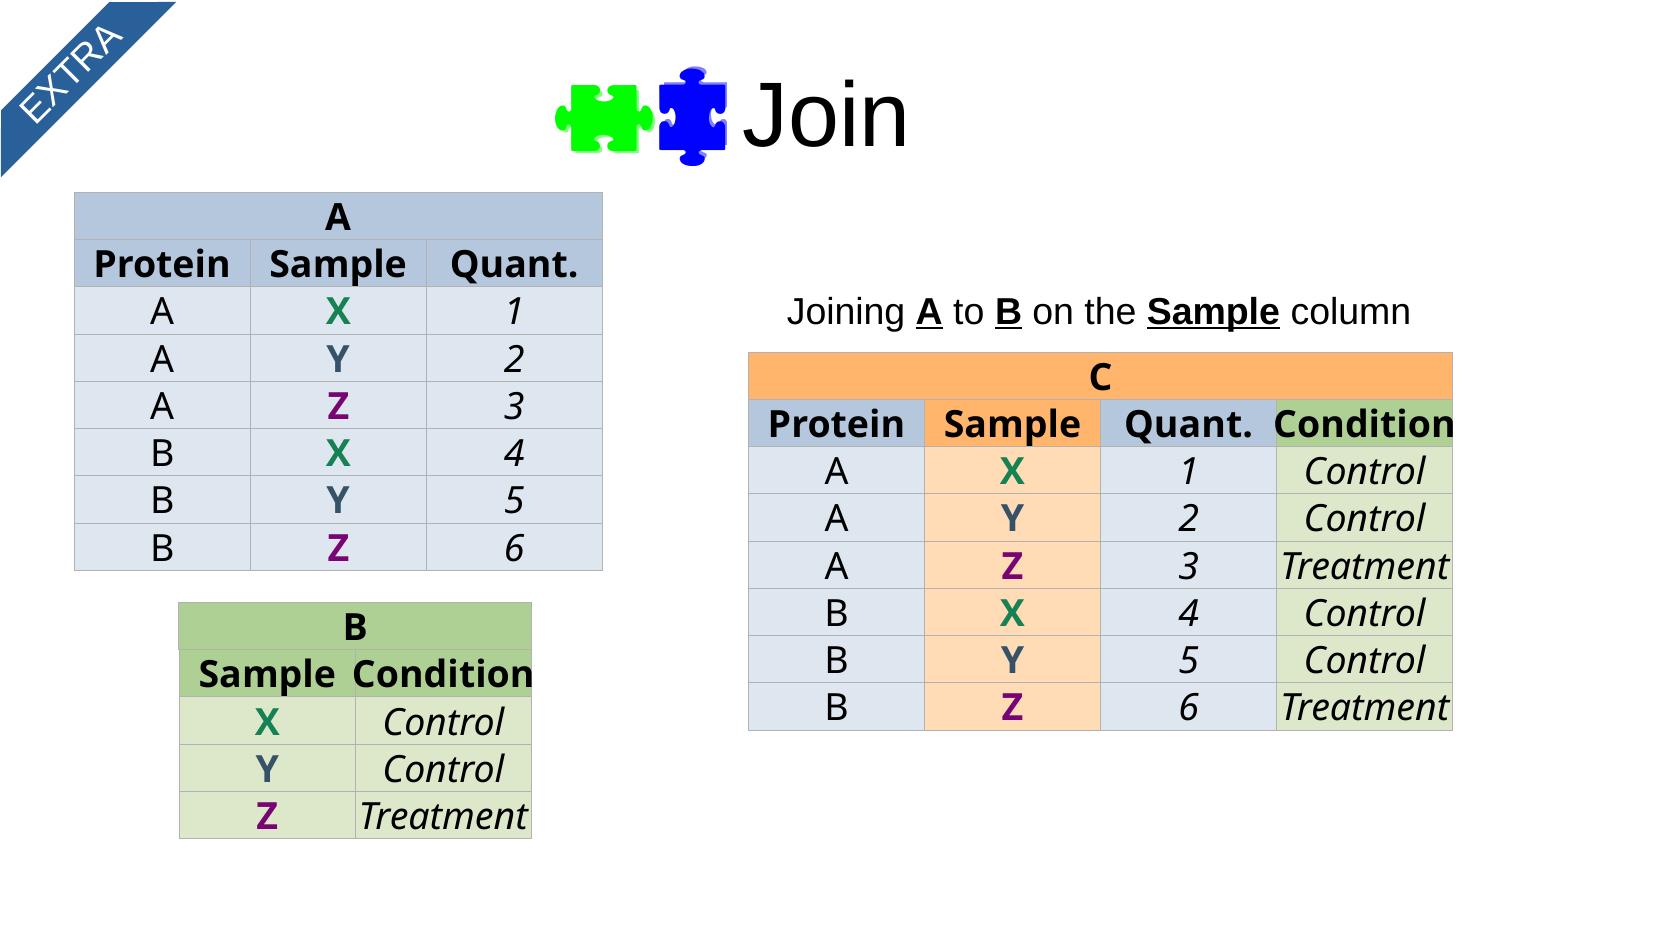

# Join
EXTRA
A
Peptide
Protein
Sample
Quant.
Joining A to B on the Sample column
Peptide
A
X
1
A
Y
2
C
Peptide
Protein
Sample
Quant.
Condition
Peptide
A
X
1
Control
A
Y
2
Control
A
Z
3
Treatment
Peptide
B
X
4
Control
B
Y
5
Control
B
Z
6
Treatment
A
Z
3
Peptide
B
X
4
B
Y
5
B
Z
6
B
Sample
Condition
X
Control
Y
Control
Z
Treatment